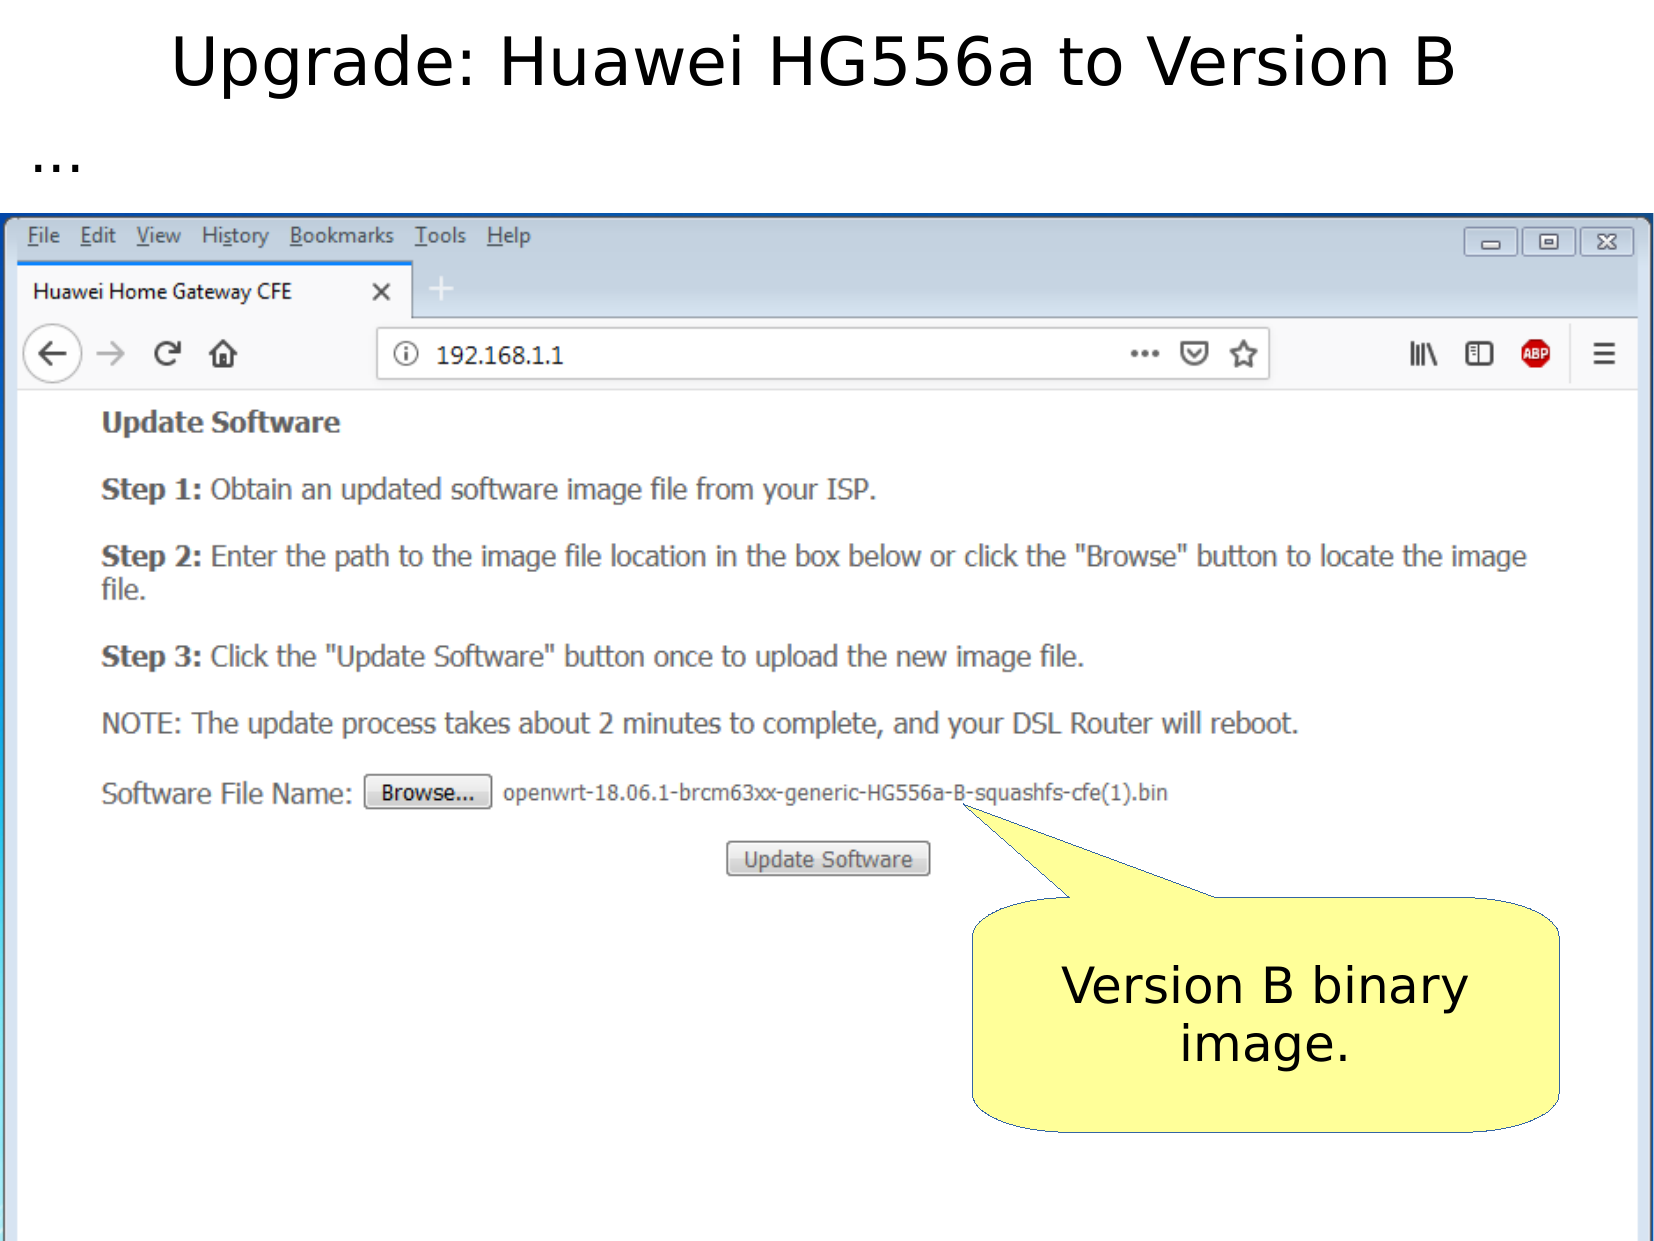

# Upgrade: Huawei HG556a to Version B
...
Version B binary image.